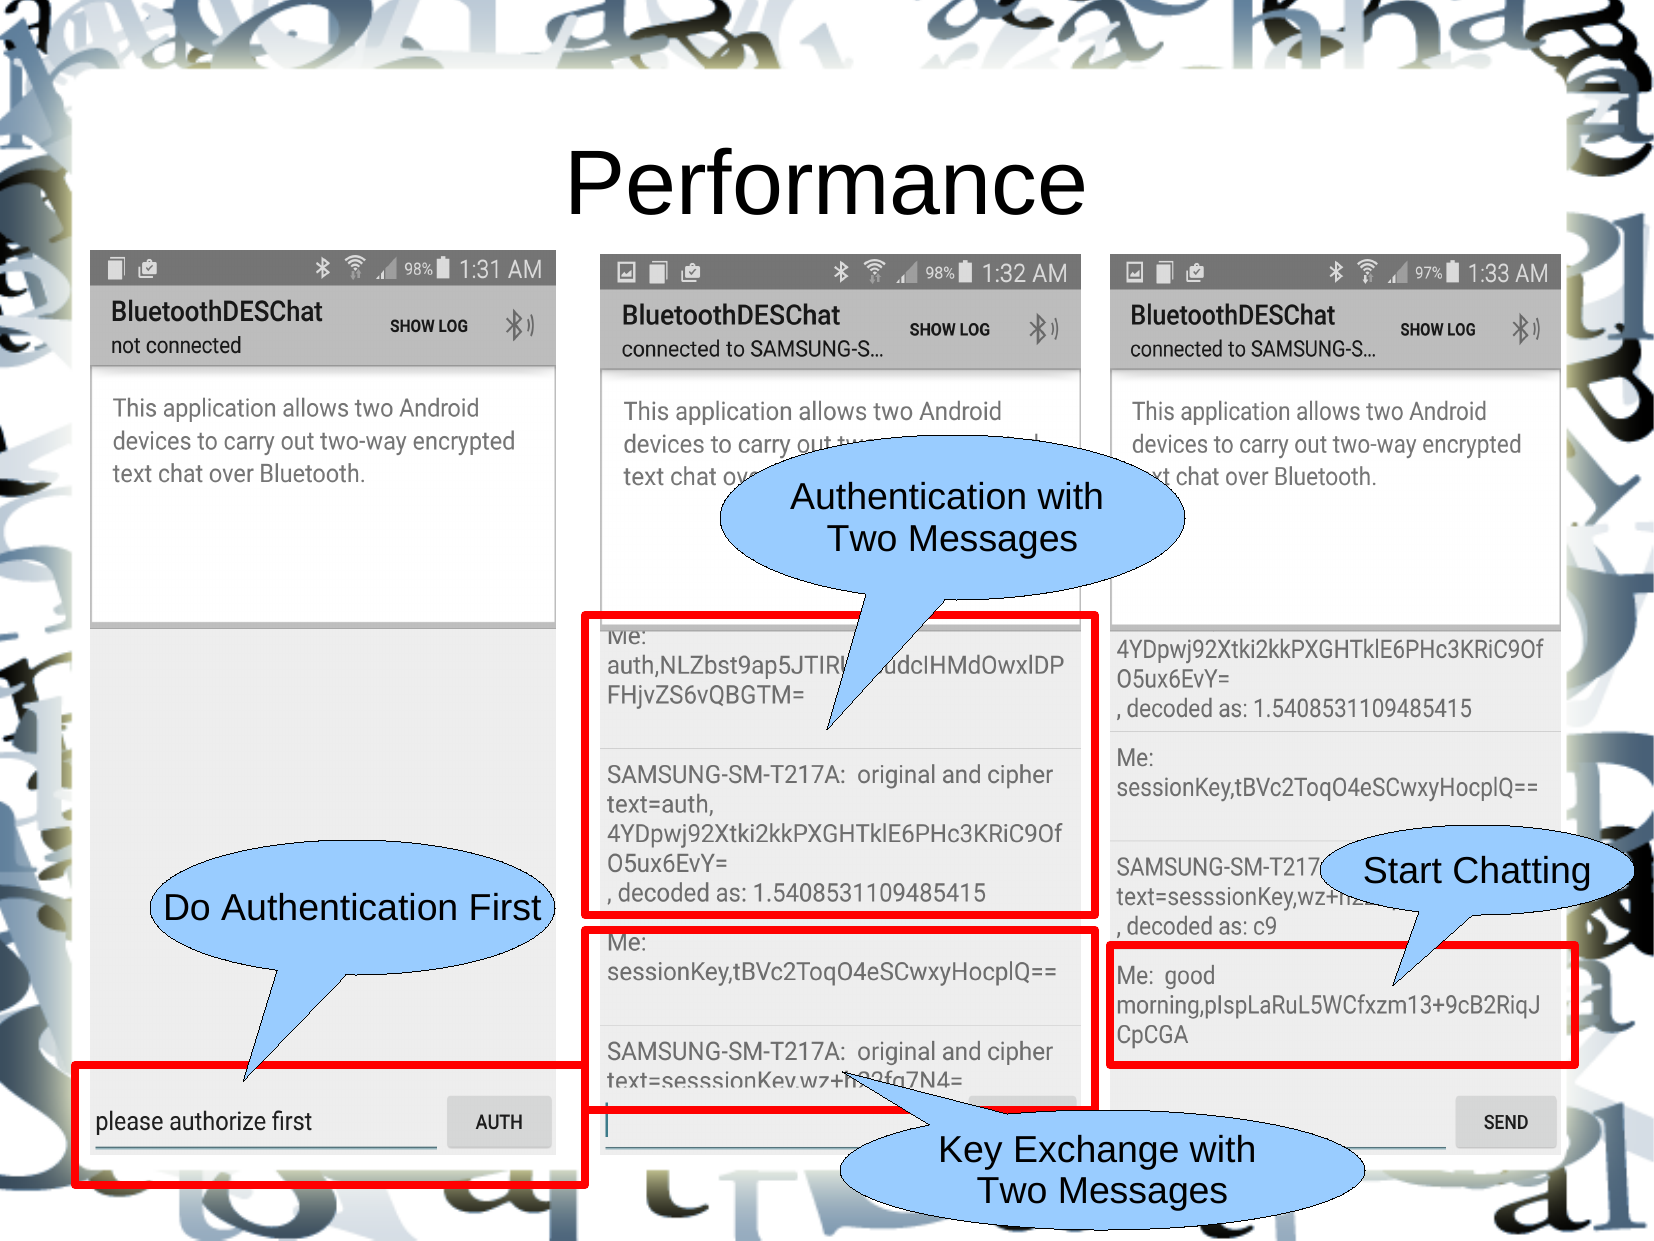

# Performance
Authentication with
Two Messages
Start Chatting
Do Authentication First
Key Exchange with
Two Messages